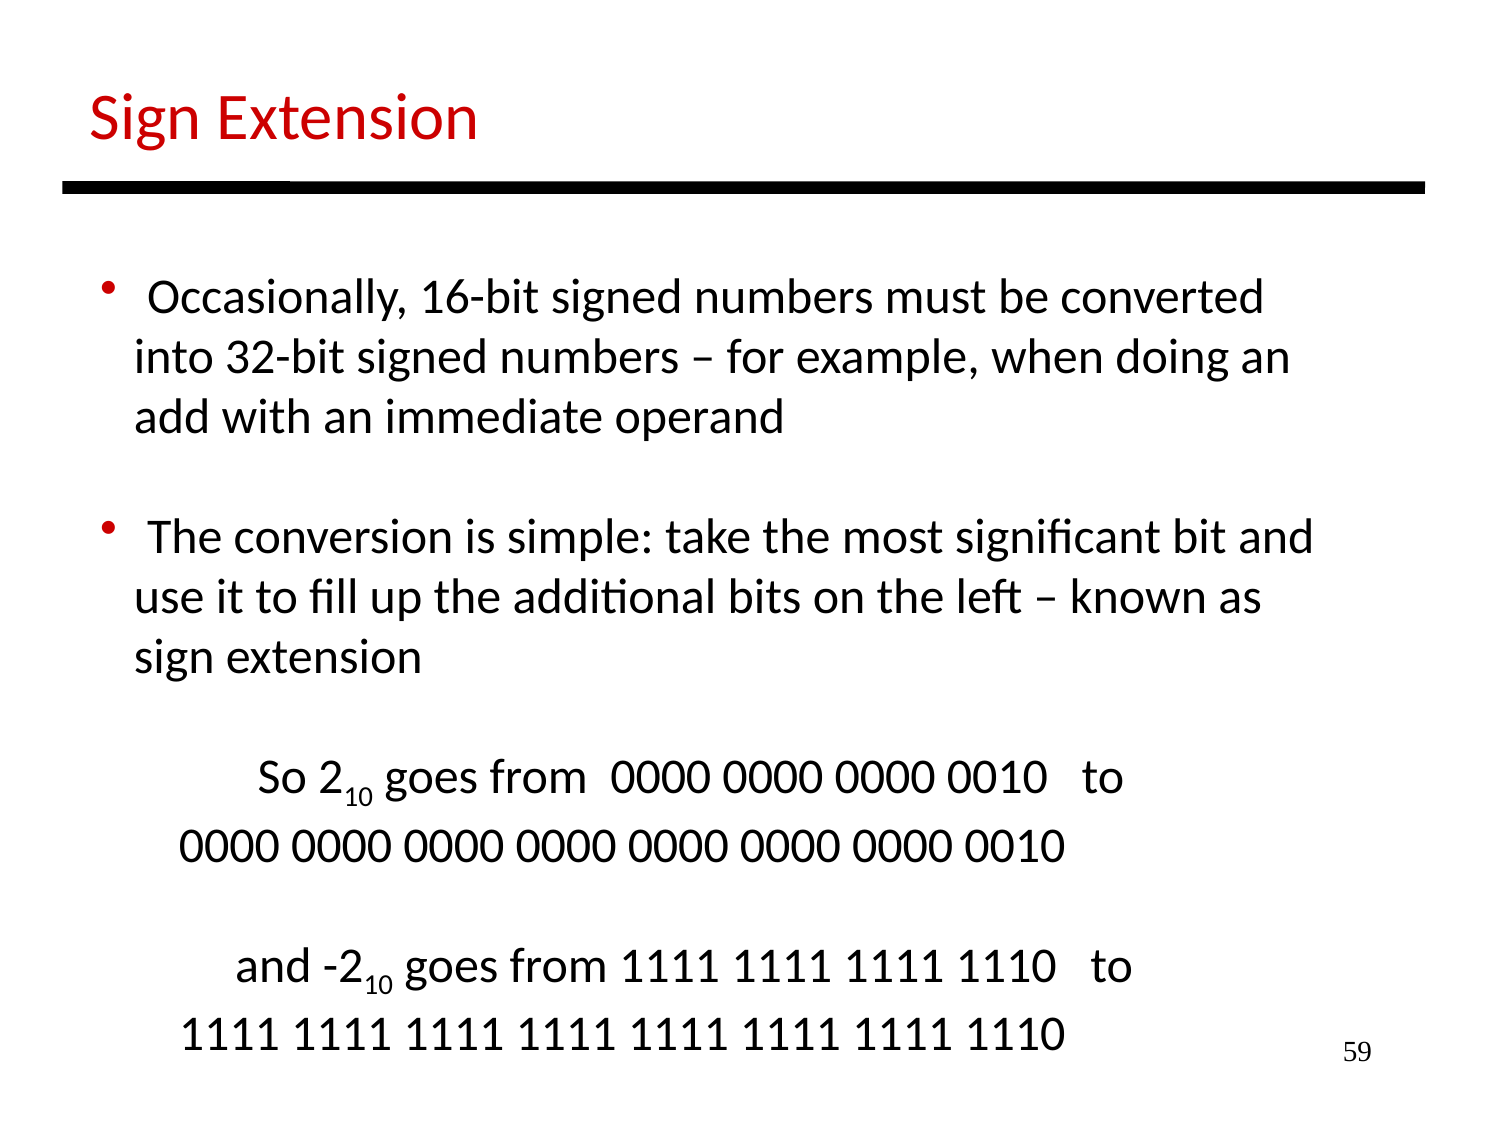

Sign Extension
 Occasionally, 16-bit signed numbers must be converted
 into 32-bit signed numbers – for example, when doing an
 add with an immediate operand
 The conversion is simple: take the most significant bit and
 use it to fill up the additional bits on the left – known as
 sign extension
 So 210 goes from 0000 0000 0000 0010 to
 0000 0000 0000 0000 0000 0000 0000 0010
 and -210 goes from 1111 1111 1111 1110 to
 1111 1111 1111 1111 1111 1111 1111 1110